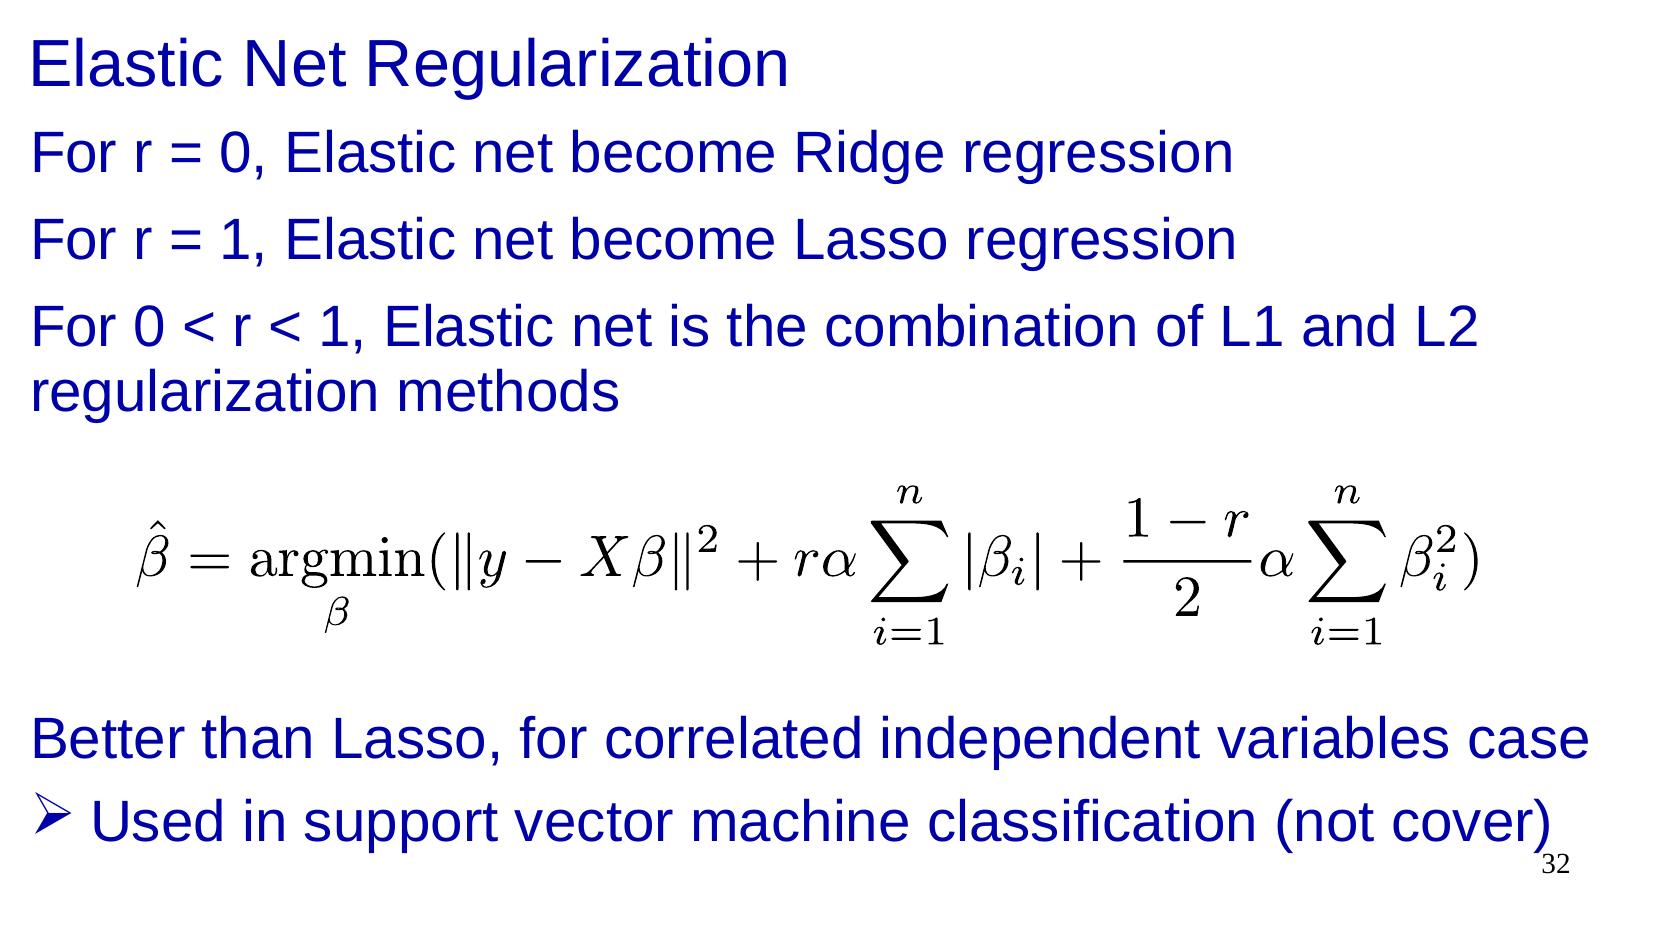

# Elastic Net Regularization
For r = 0, Elastic net become Ridge regression
For r = 1, Elastic net become Lasso regression
For 0 < r < 1, Elastic net is the combination of L1 and L2 regularization methods
Better than Lasso, for correlated independent variables case
Used in support vector machine classification (not cover)
32